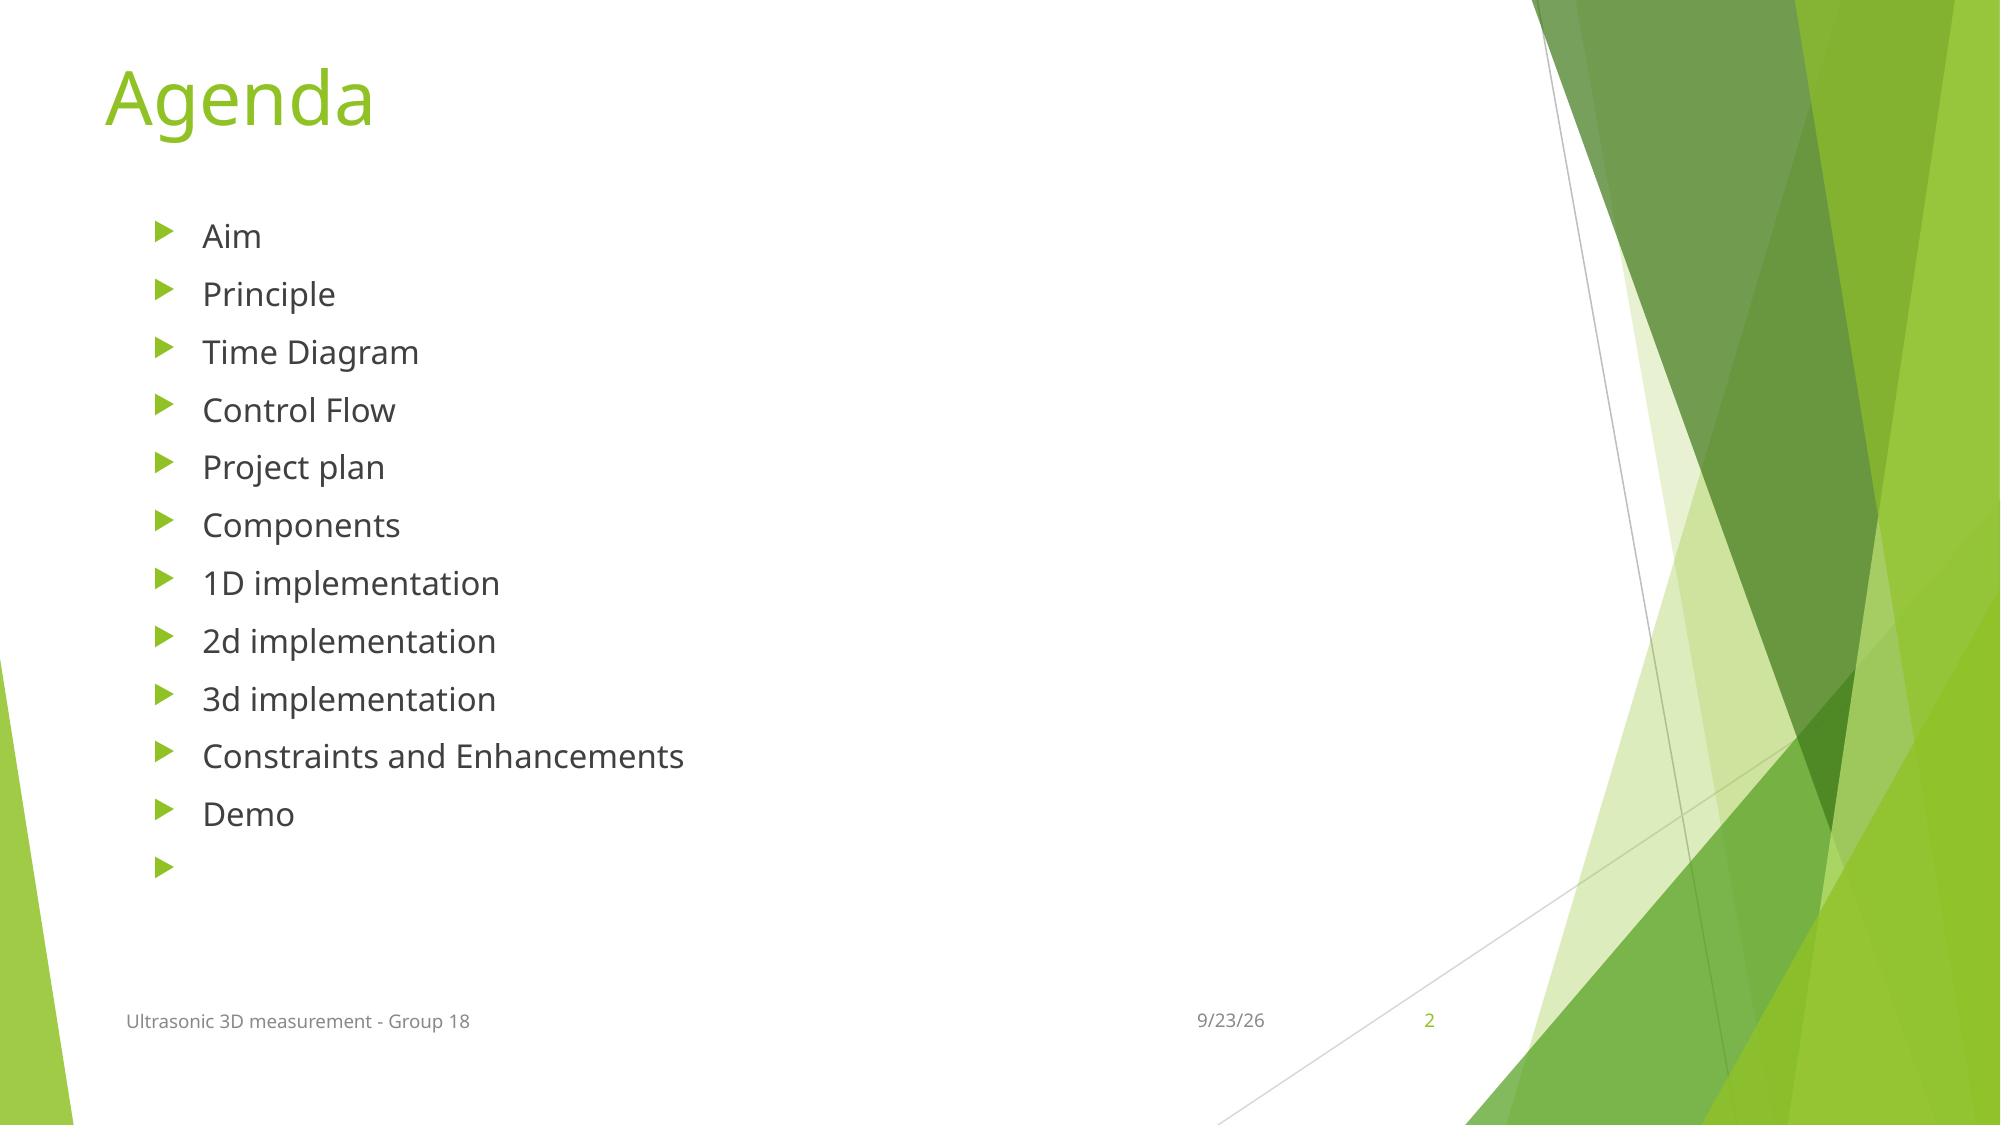

#
Agenda
Aim
Principle
Time Diagram
Control Flow
Project plan
Components
1D implementation
2d implementation
3d implementation
Constraints and Enhancements
Demo
Ultrasonic 3D measurement - Group 18